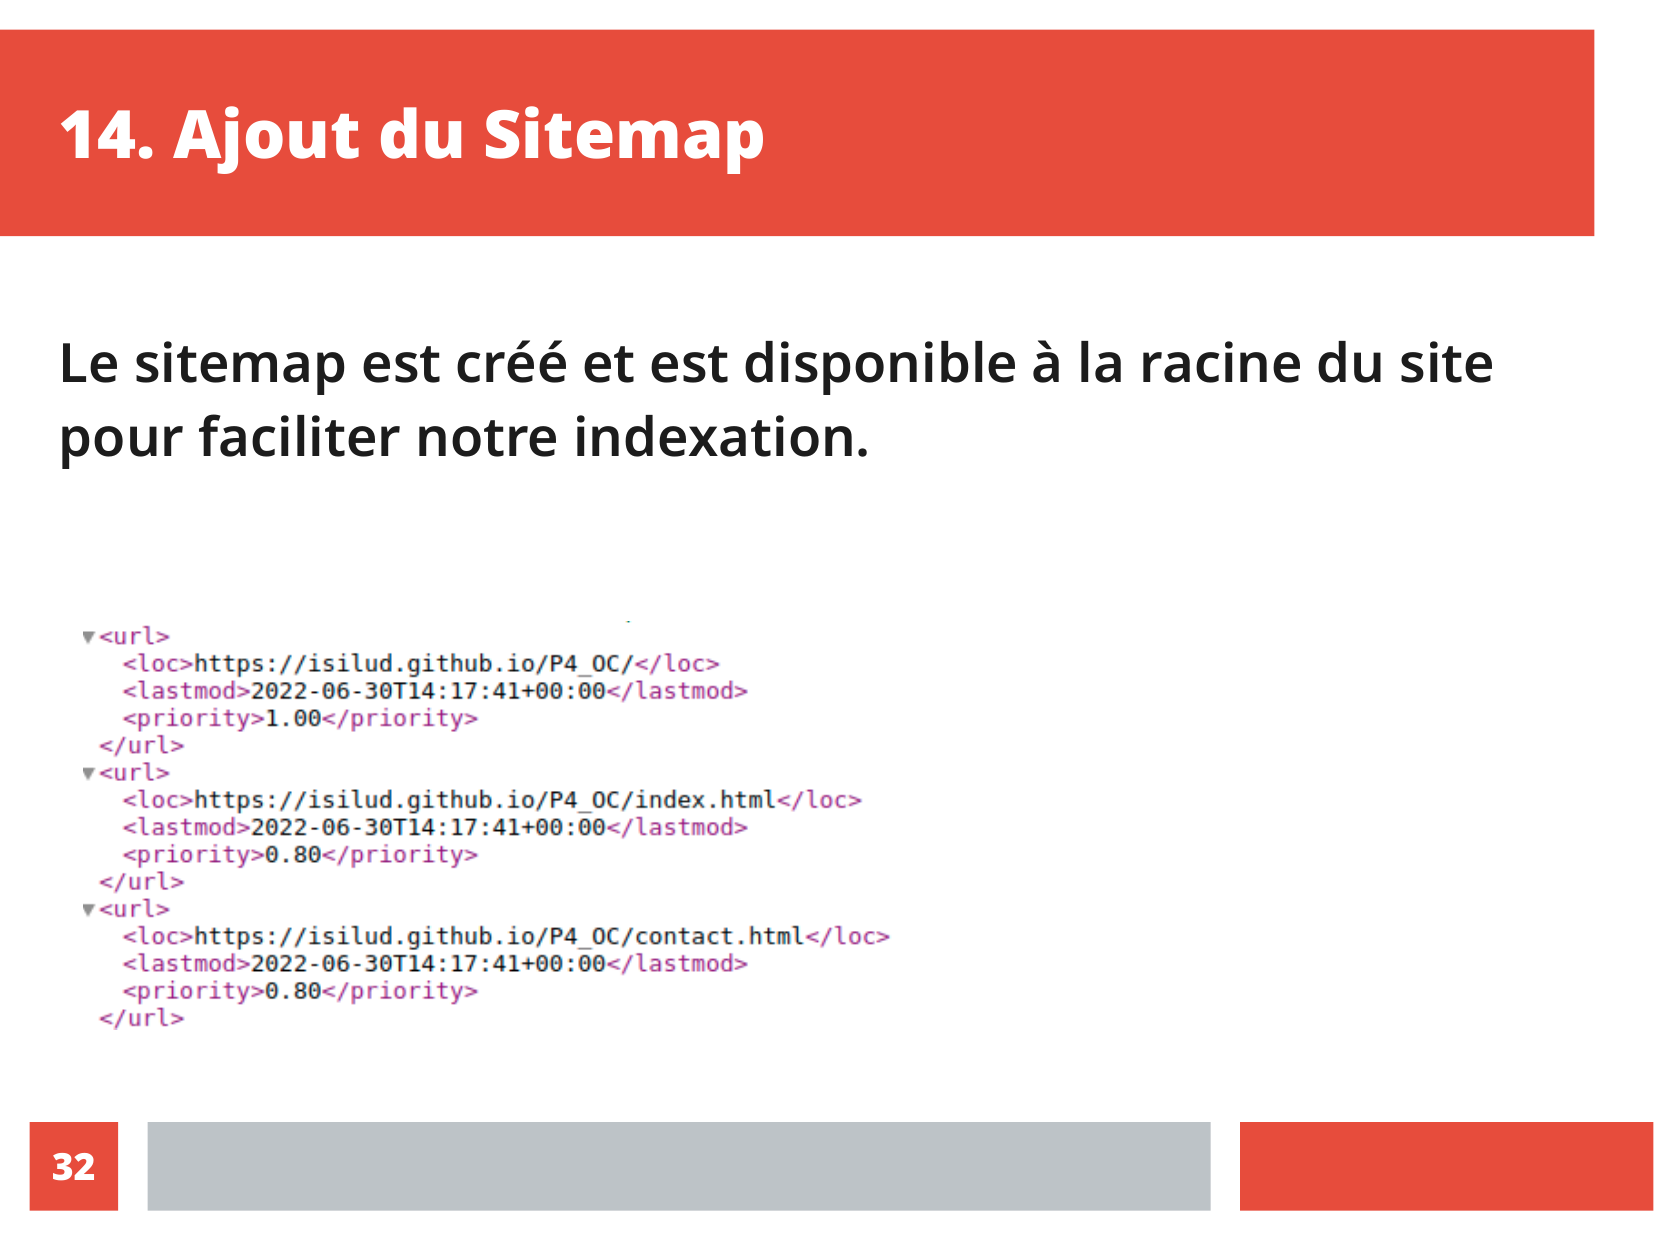

# 14. Ajout du Sitemap
Le sitemap est créé et est disponible à la racine du site pour faciliter notre indexation.
32